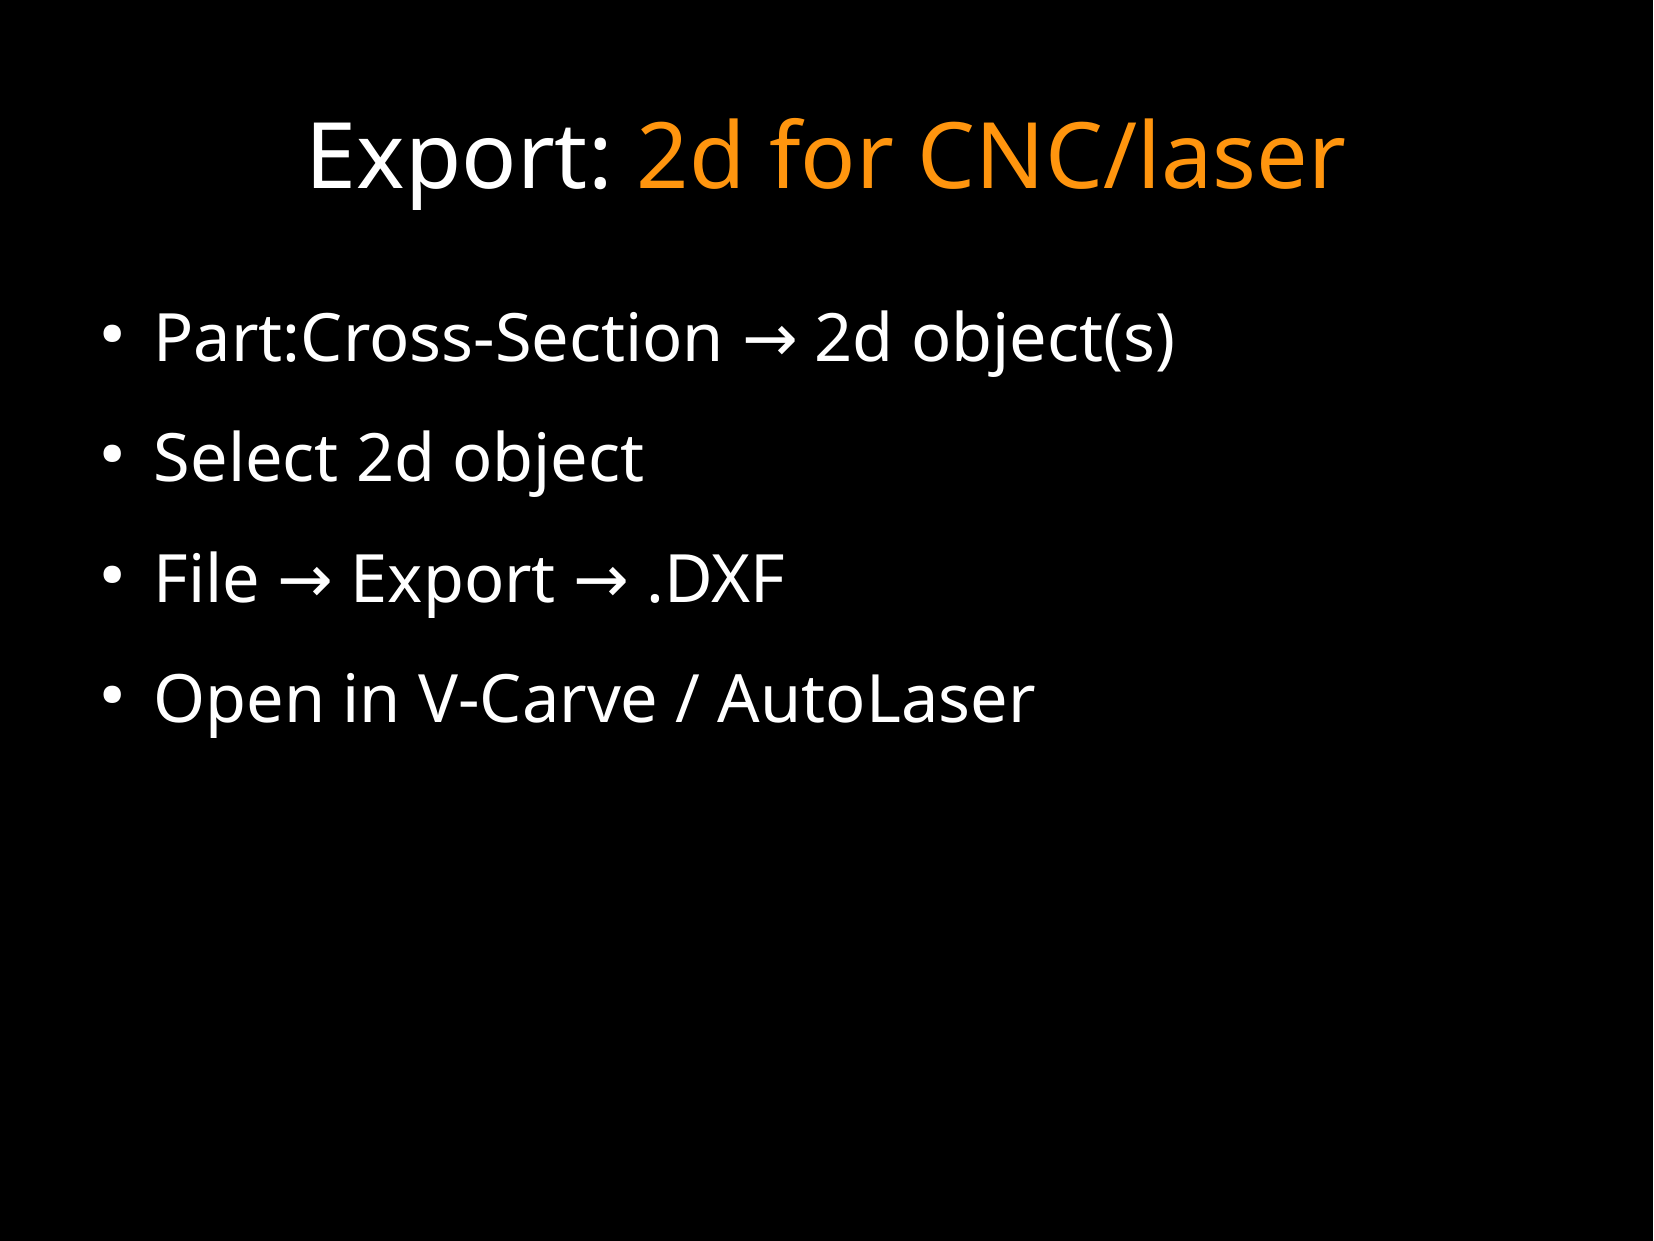

# Export: 2d for CNC/laser
Part:Cross-Section → 2d object(s)
Select 2d object
File → Export → .DXF
Open in V-Carve / AutoLaser